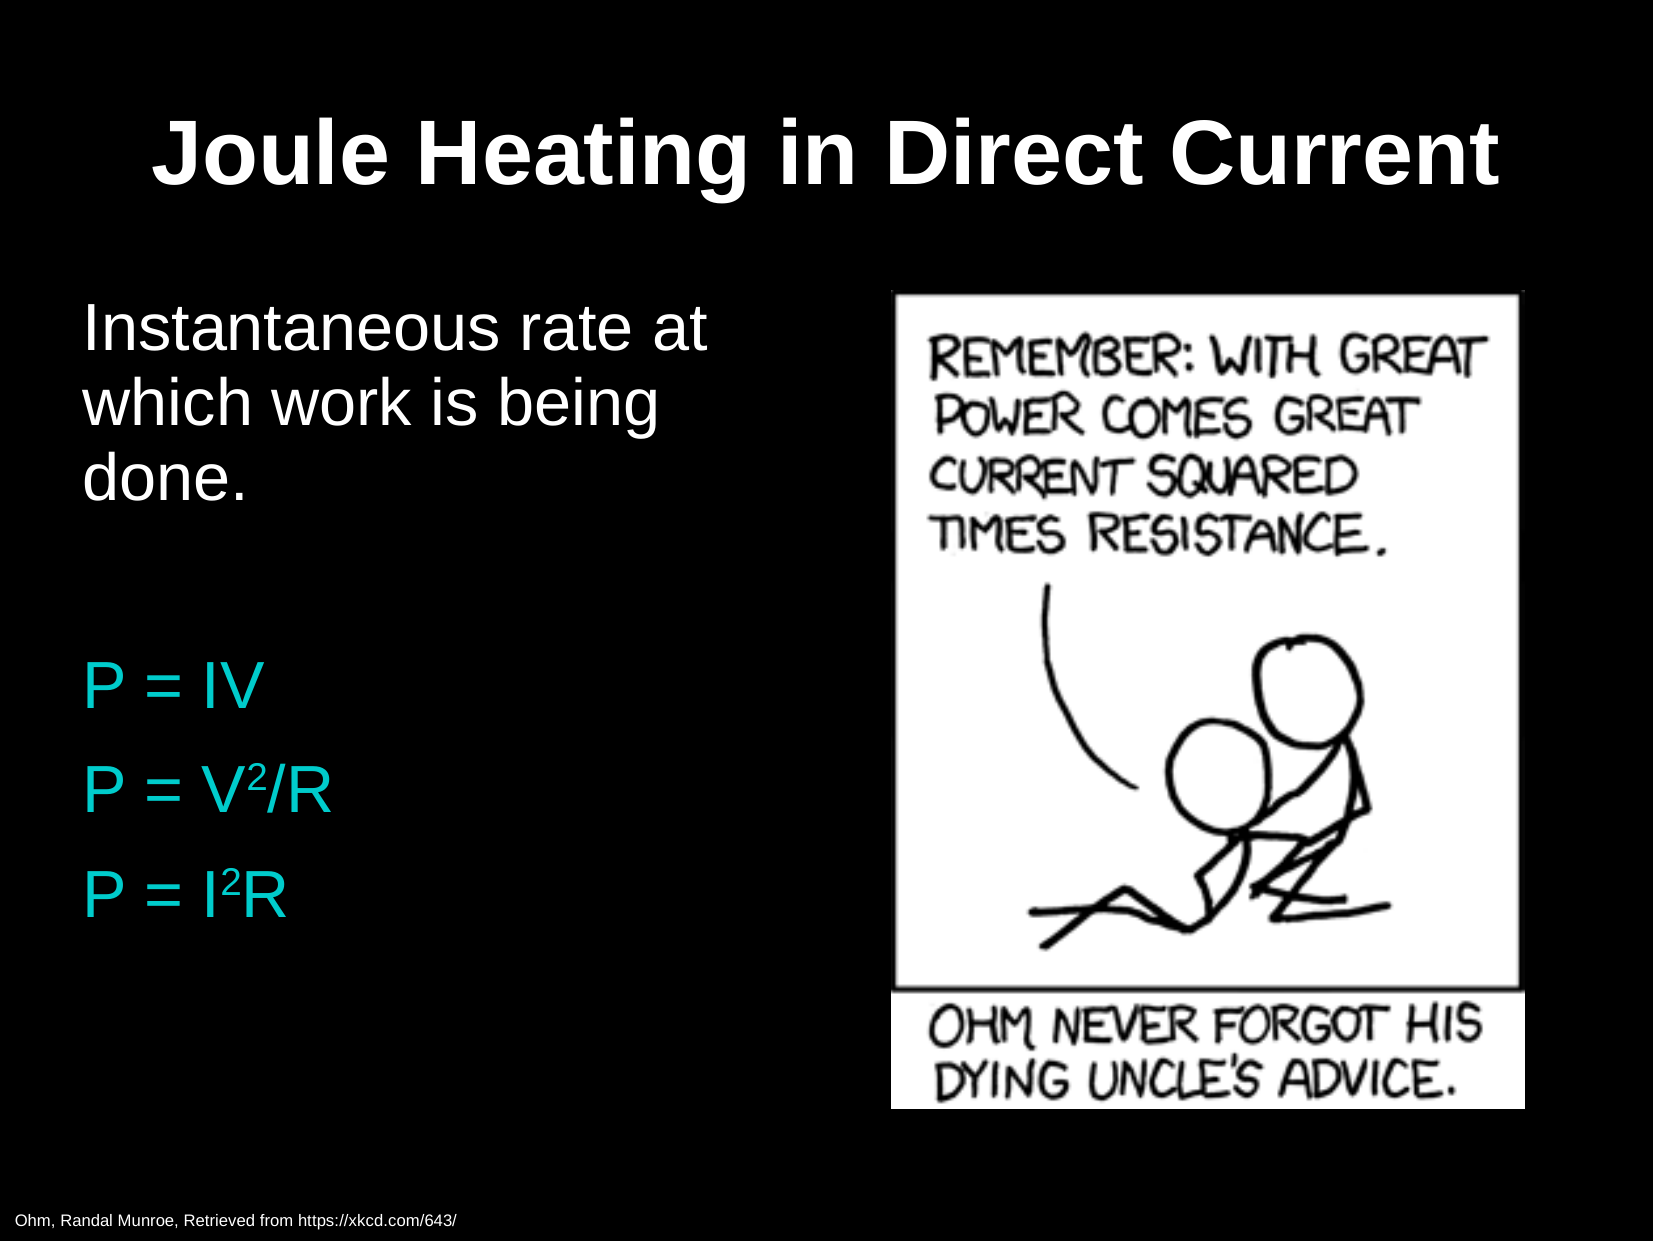

# Joule Heating in Direct Current
Instantaneous rate at which work is being done.
P = IV
P = V2/R
P = I2R
Ohm, Randal Munroe, Retrieved from https://xkcd.com/643/